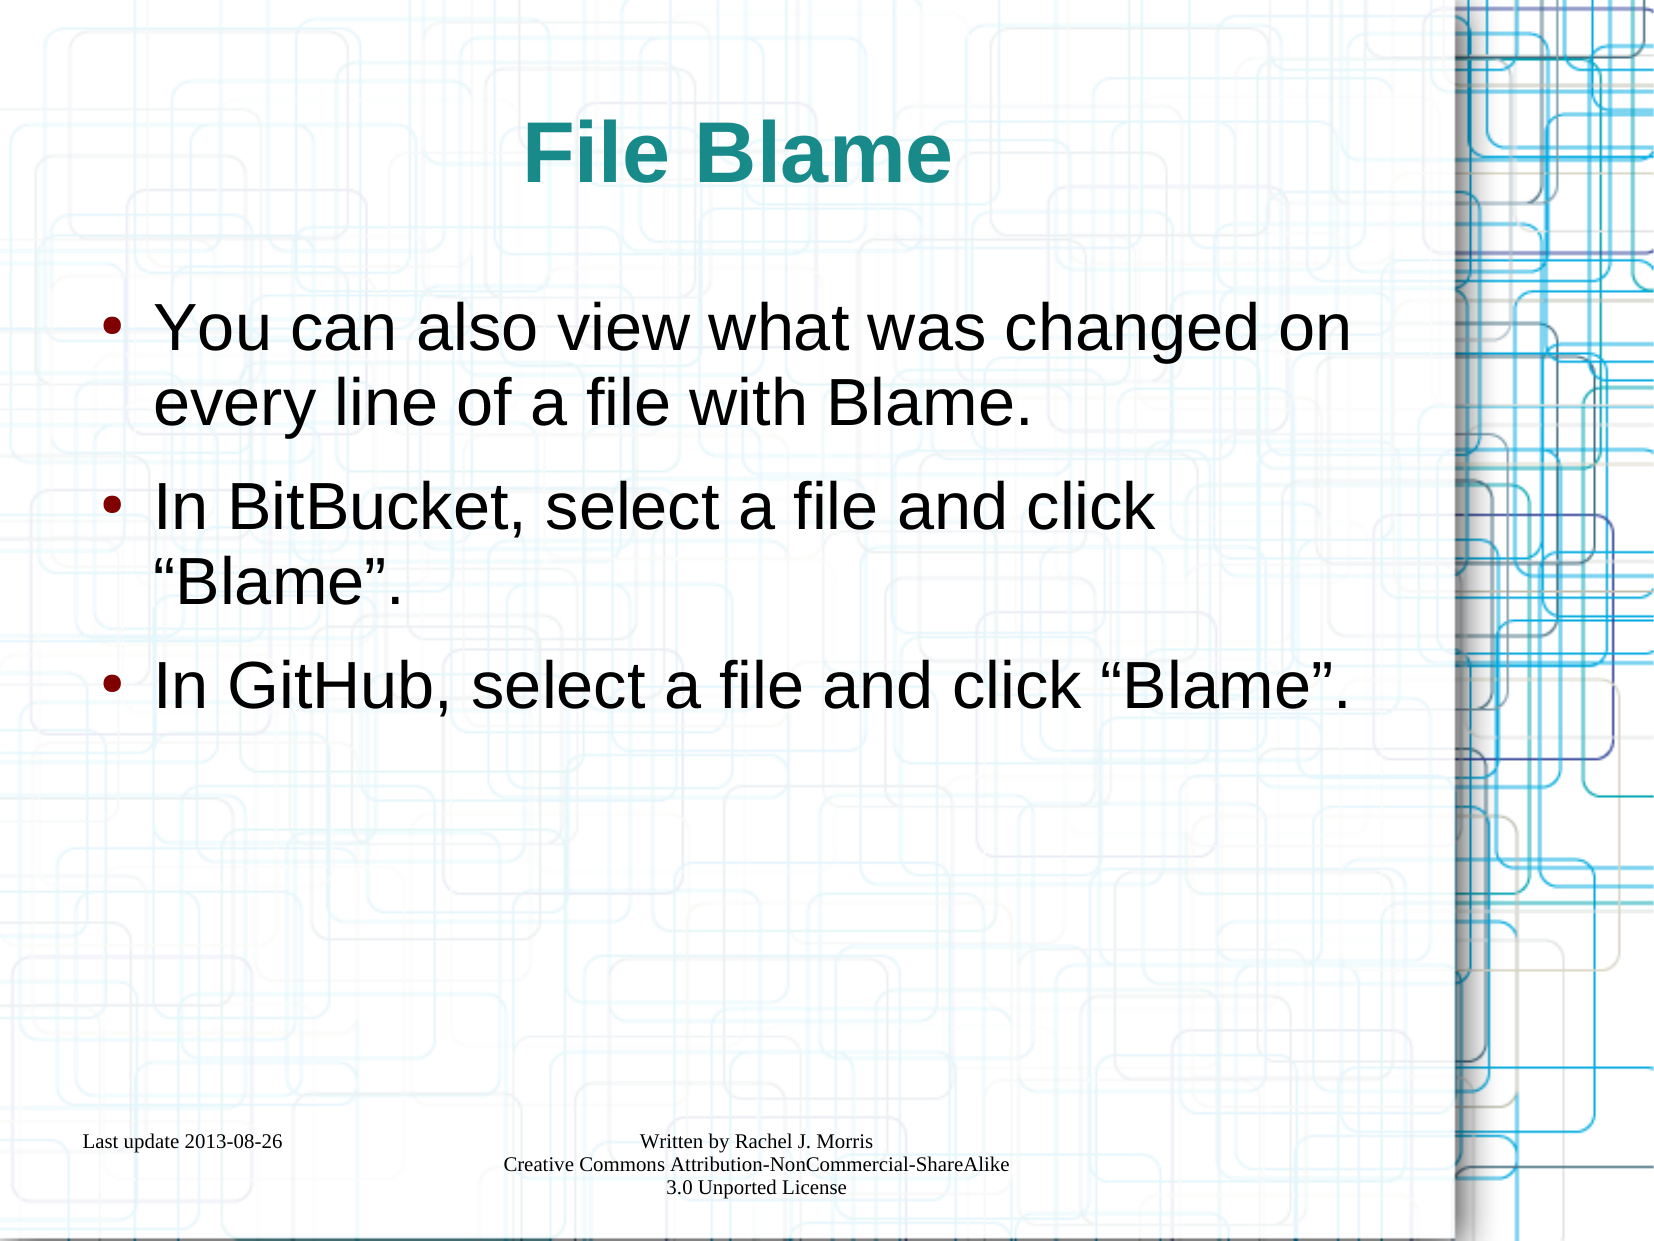

# File Blame
You can also view what was changed on every line of a file with Blame.
In BitBucket, select a file and click “Blame”.
In GitHub, select a file and click “Blame”.